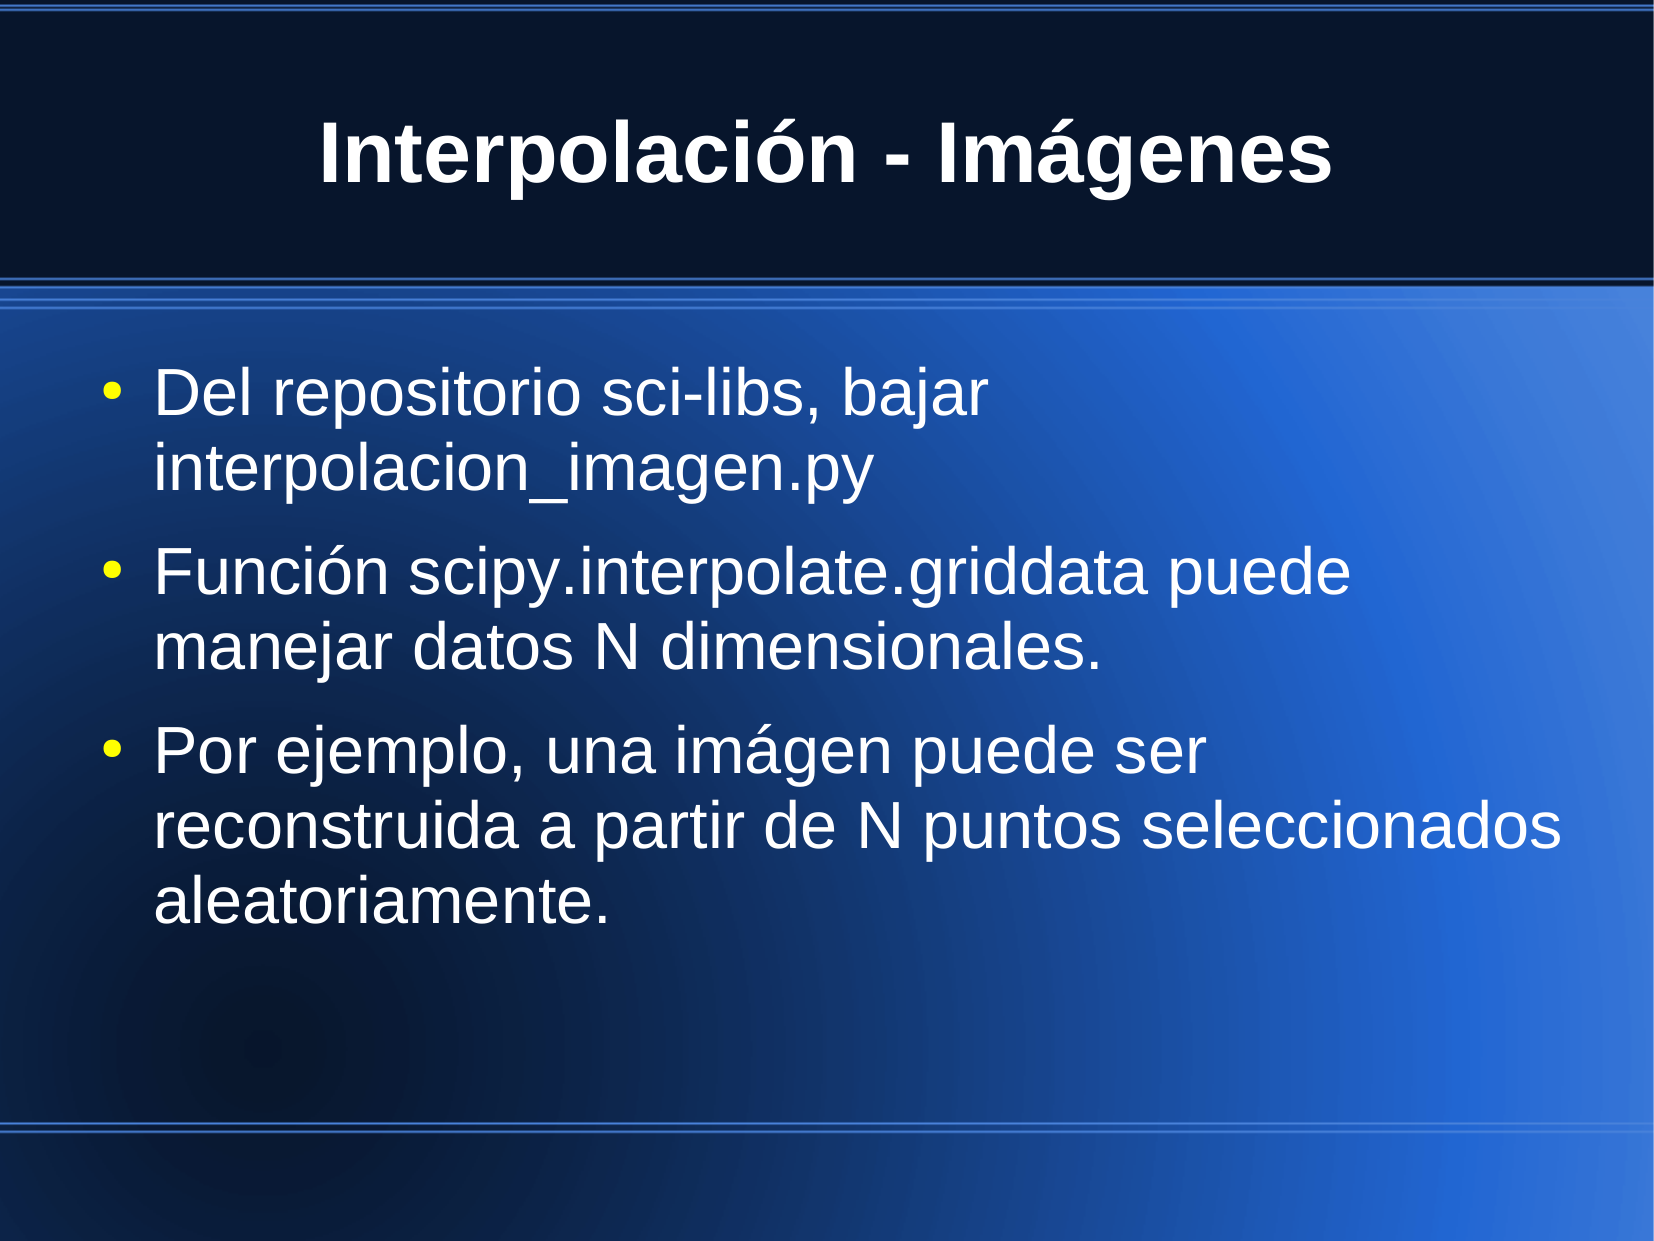

# Interpolación - Imágenes
Del repositorio sci-libs, bajar interpolacion_imagen.py
Función scipy.interpolate.griddata puede manejar datos N dimensionales.
Por ejemplo, una imágen puede ser reconstruida a partir de N puntos seleccionados aleatoriamente.